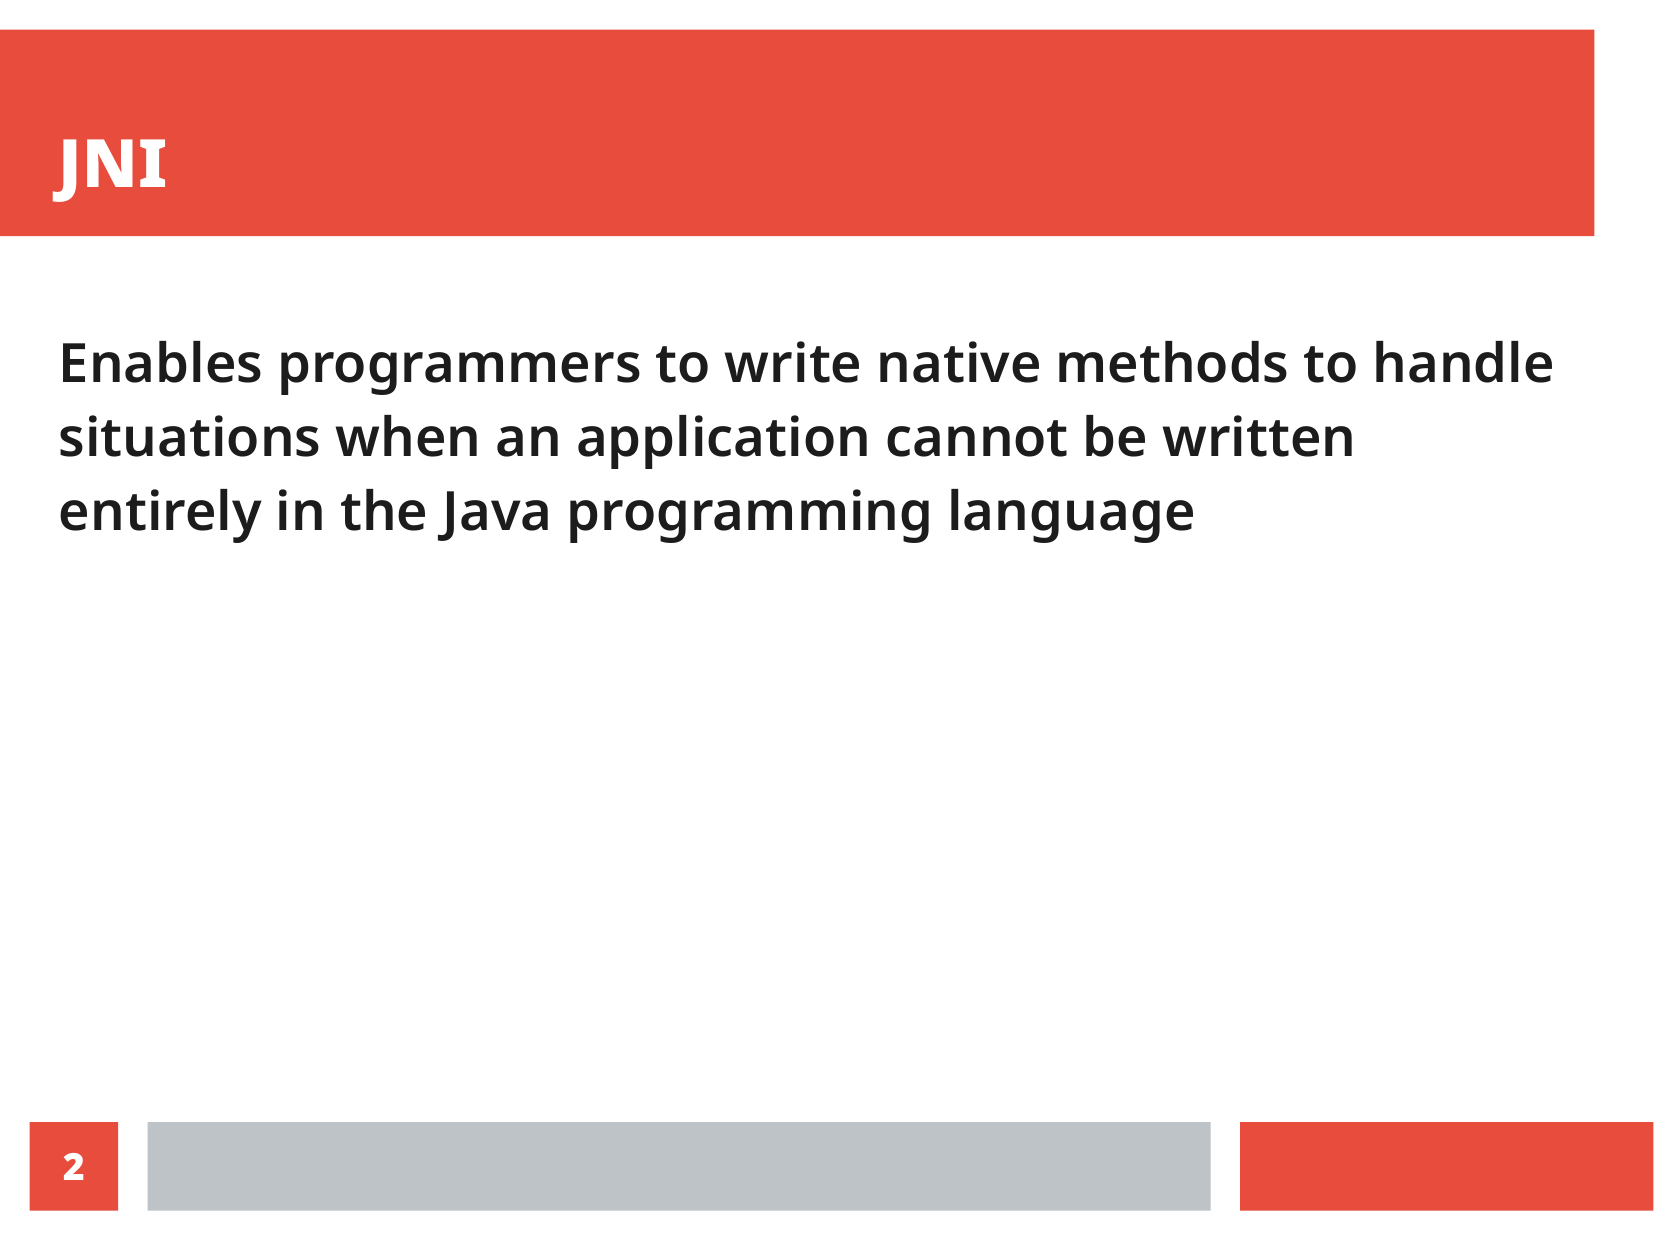

# JNI
Enables programmers to write native methods to handle situations when an application cannot be written entirely in the Java programming language
2